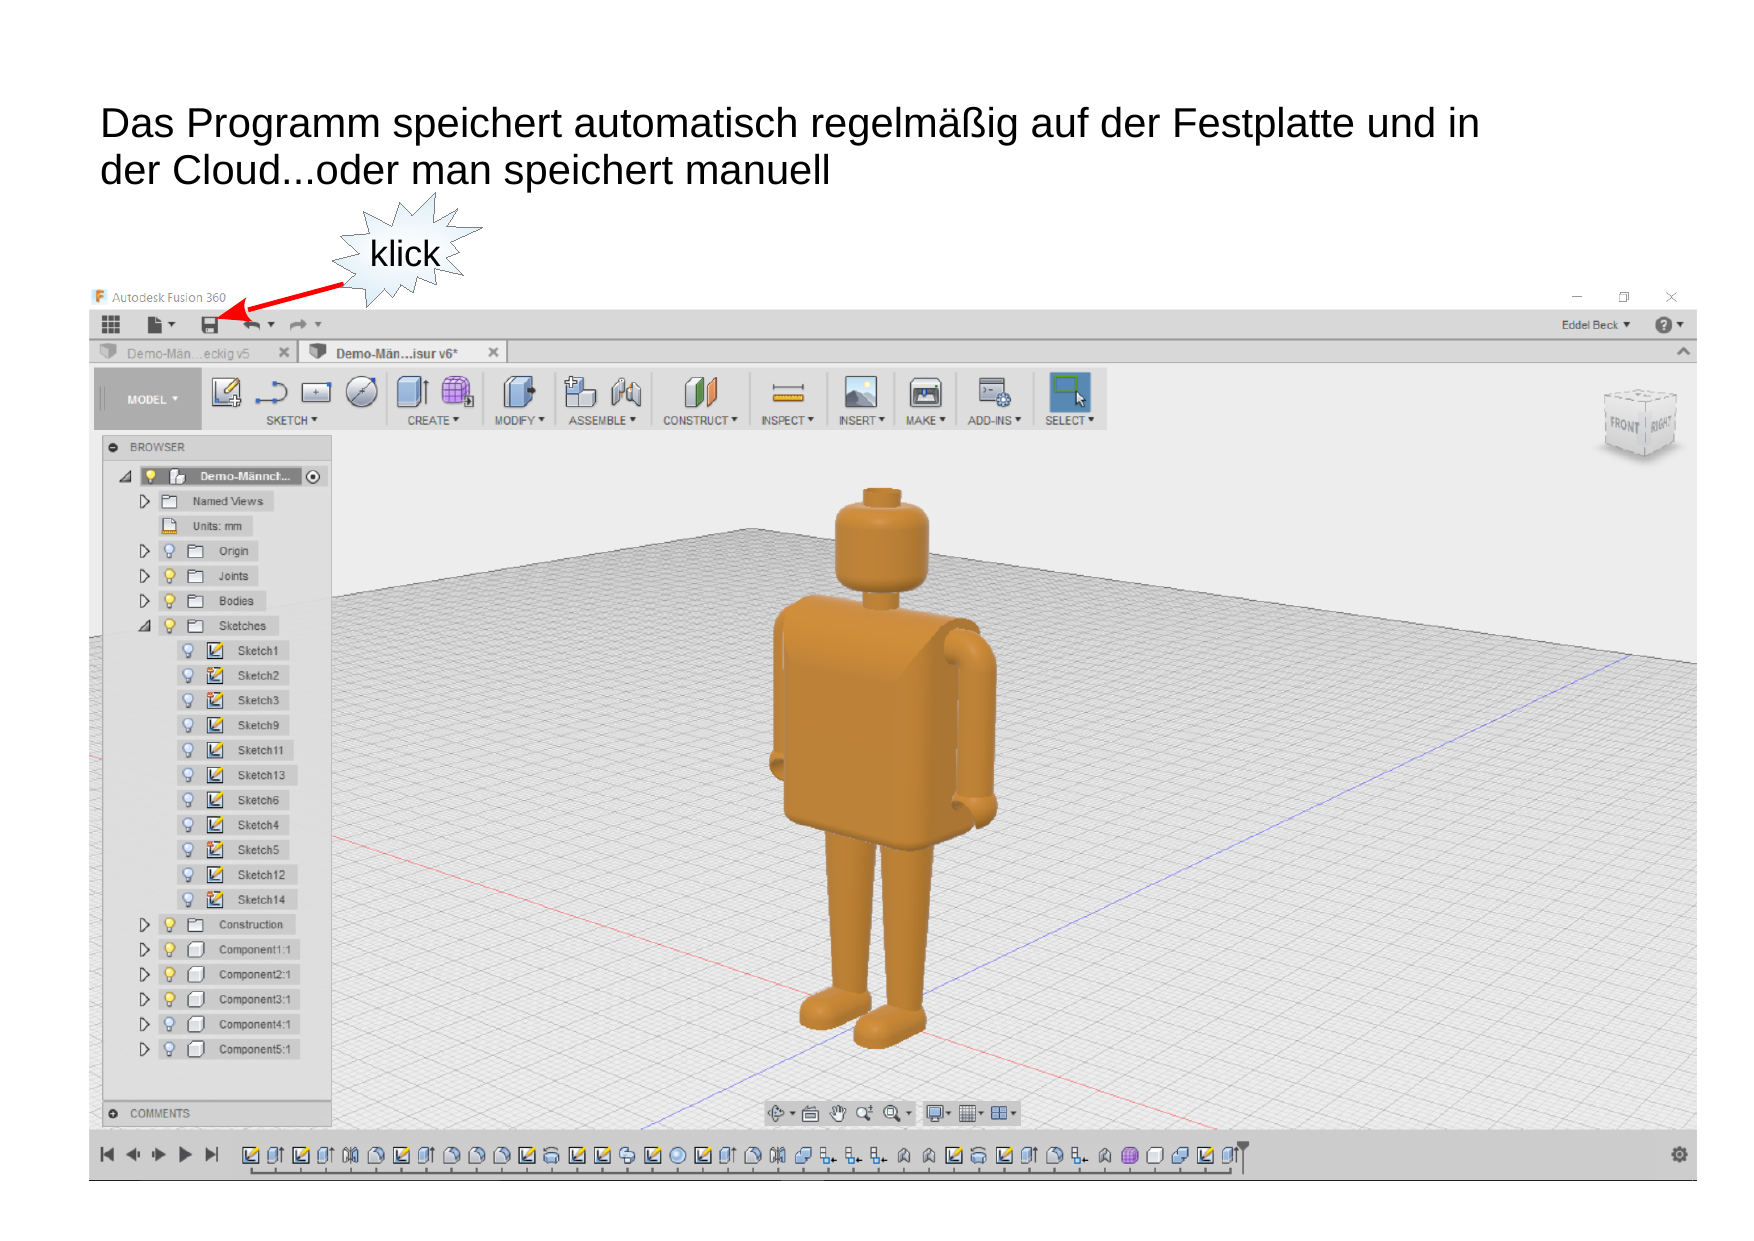

# Das Programm speichert automatisch regelmäßig auf der Festplatte und in der Cloud...oder man speichert manuell
klick